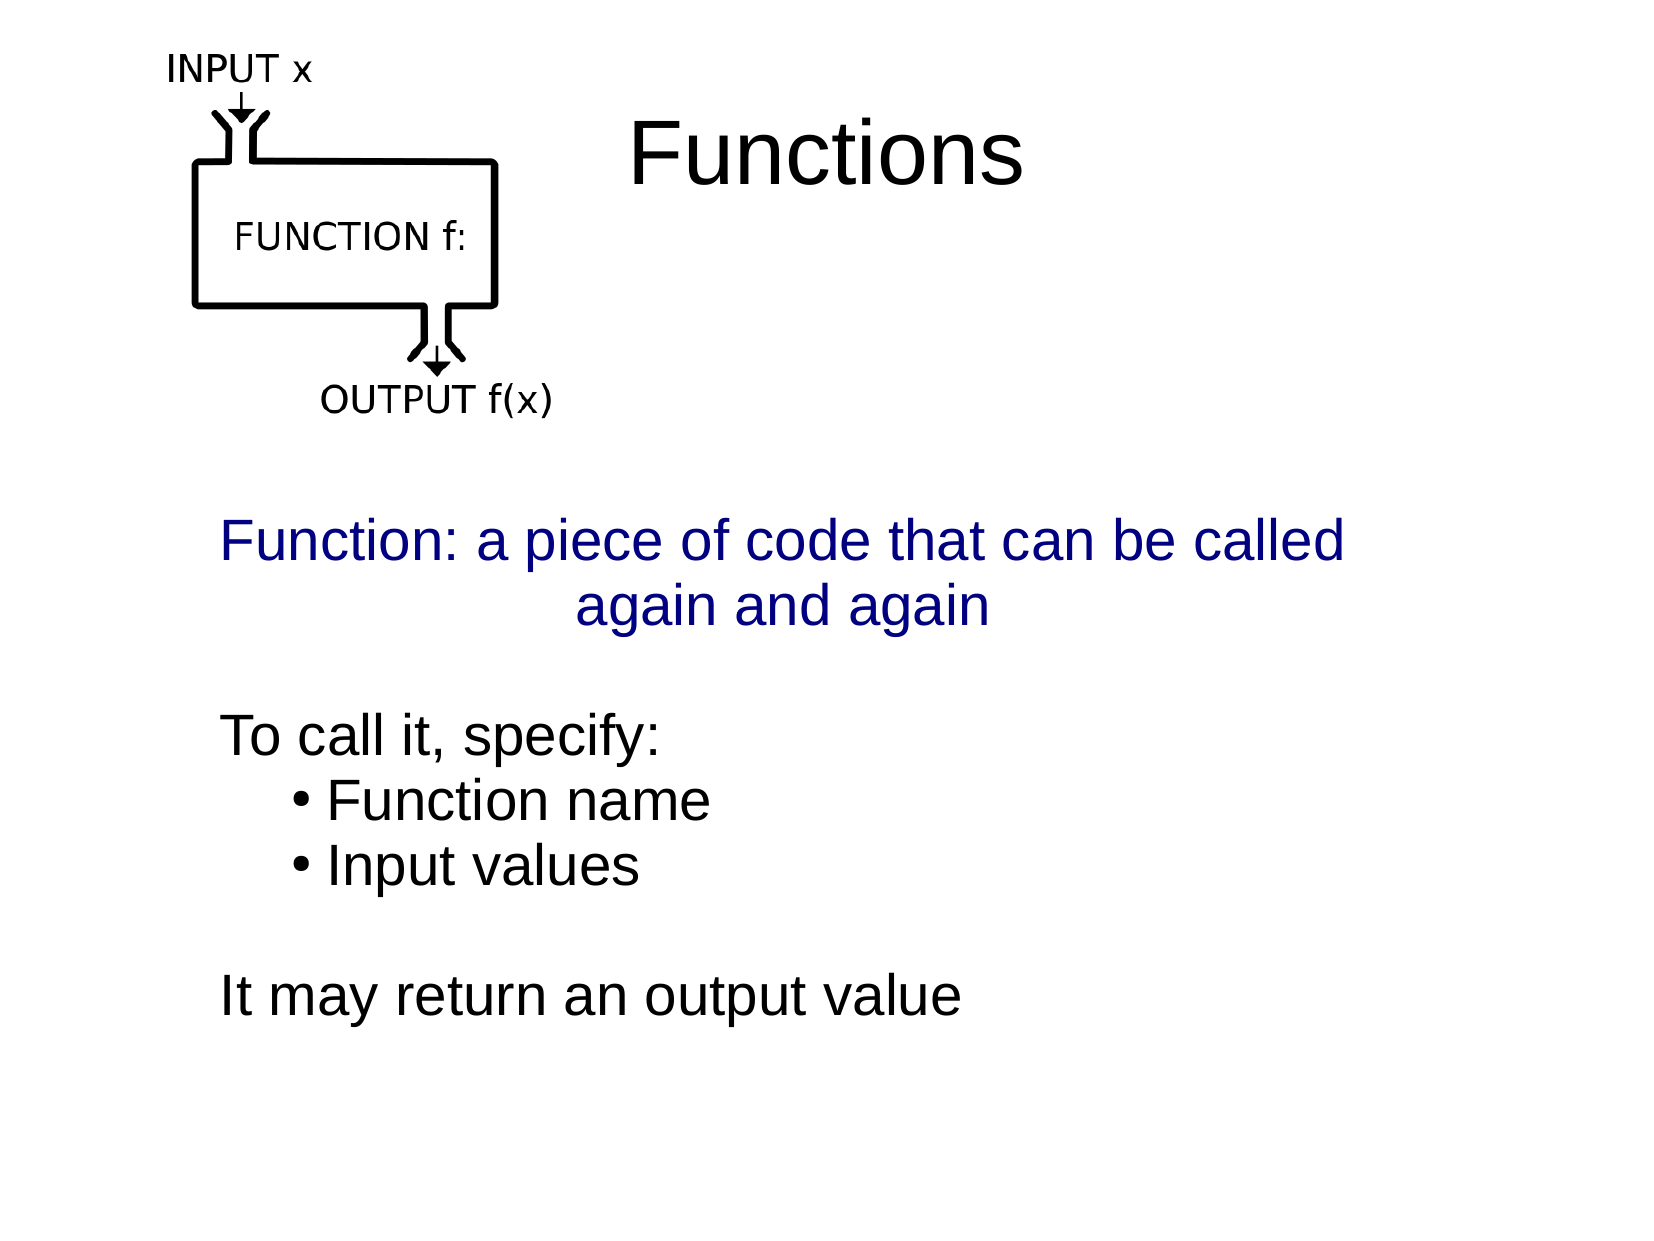

# Functions
Function: a piece of code that can be called again and again
To call it, specify:
Function name
Input values
It may return an output value